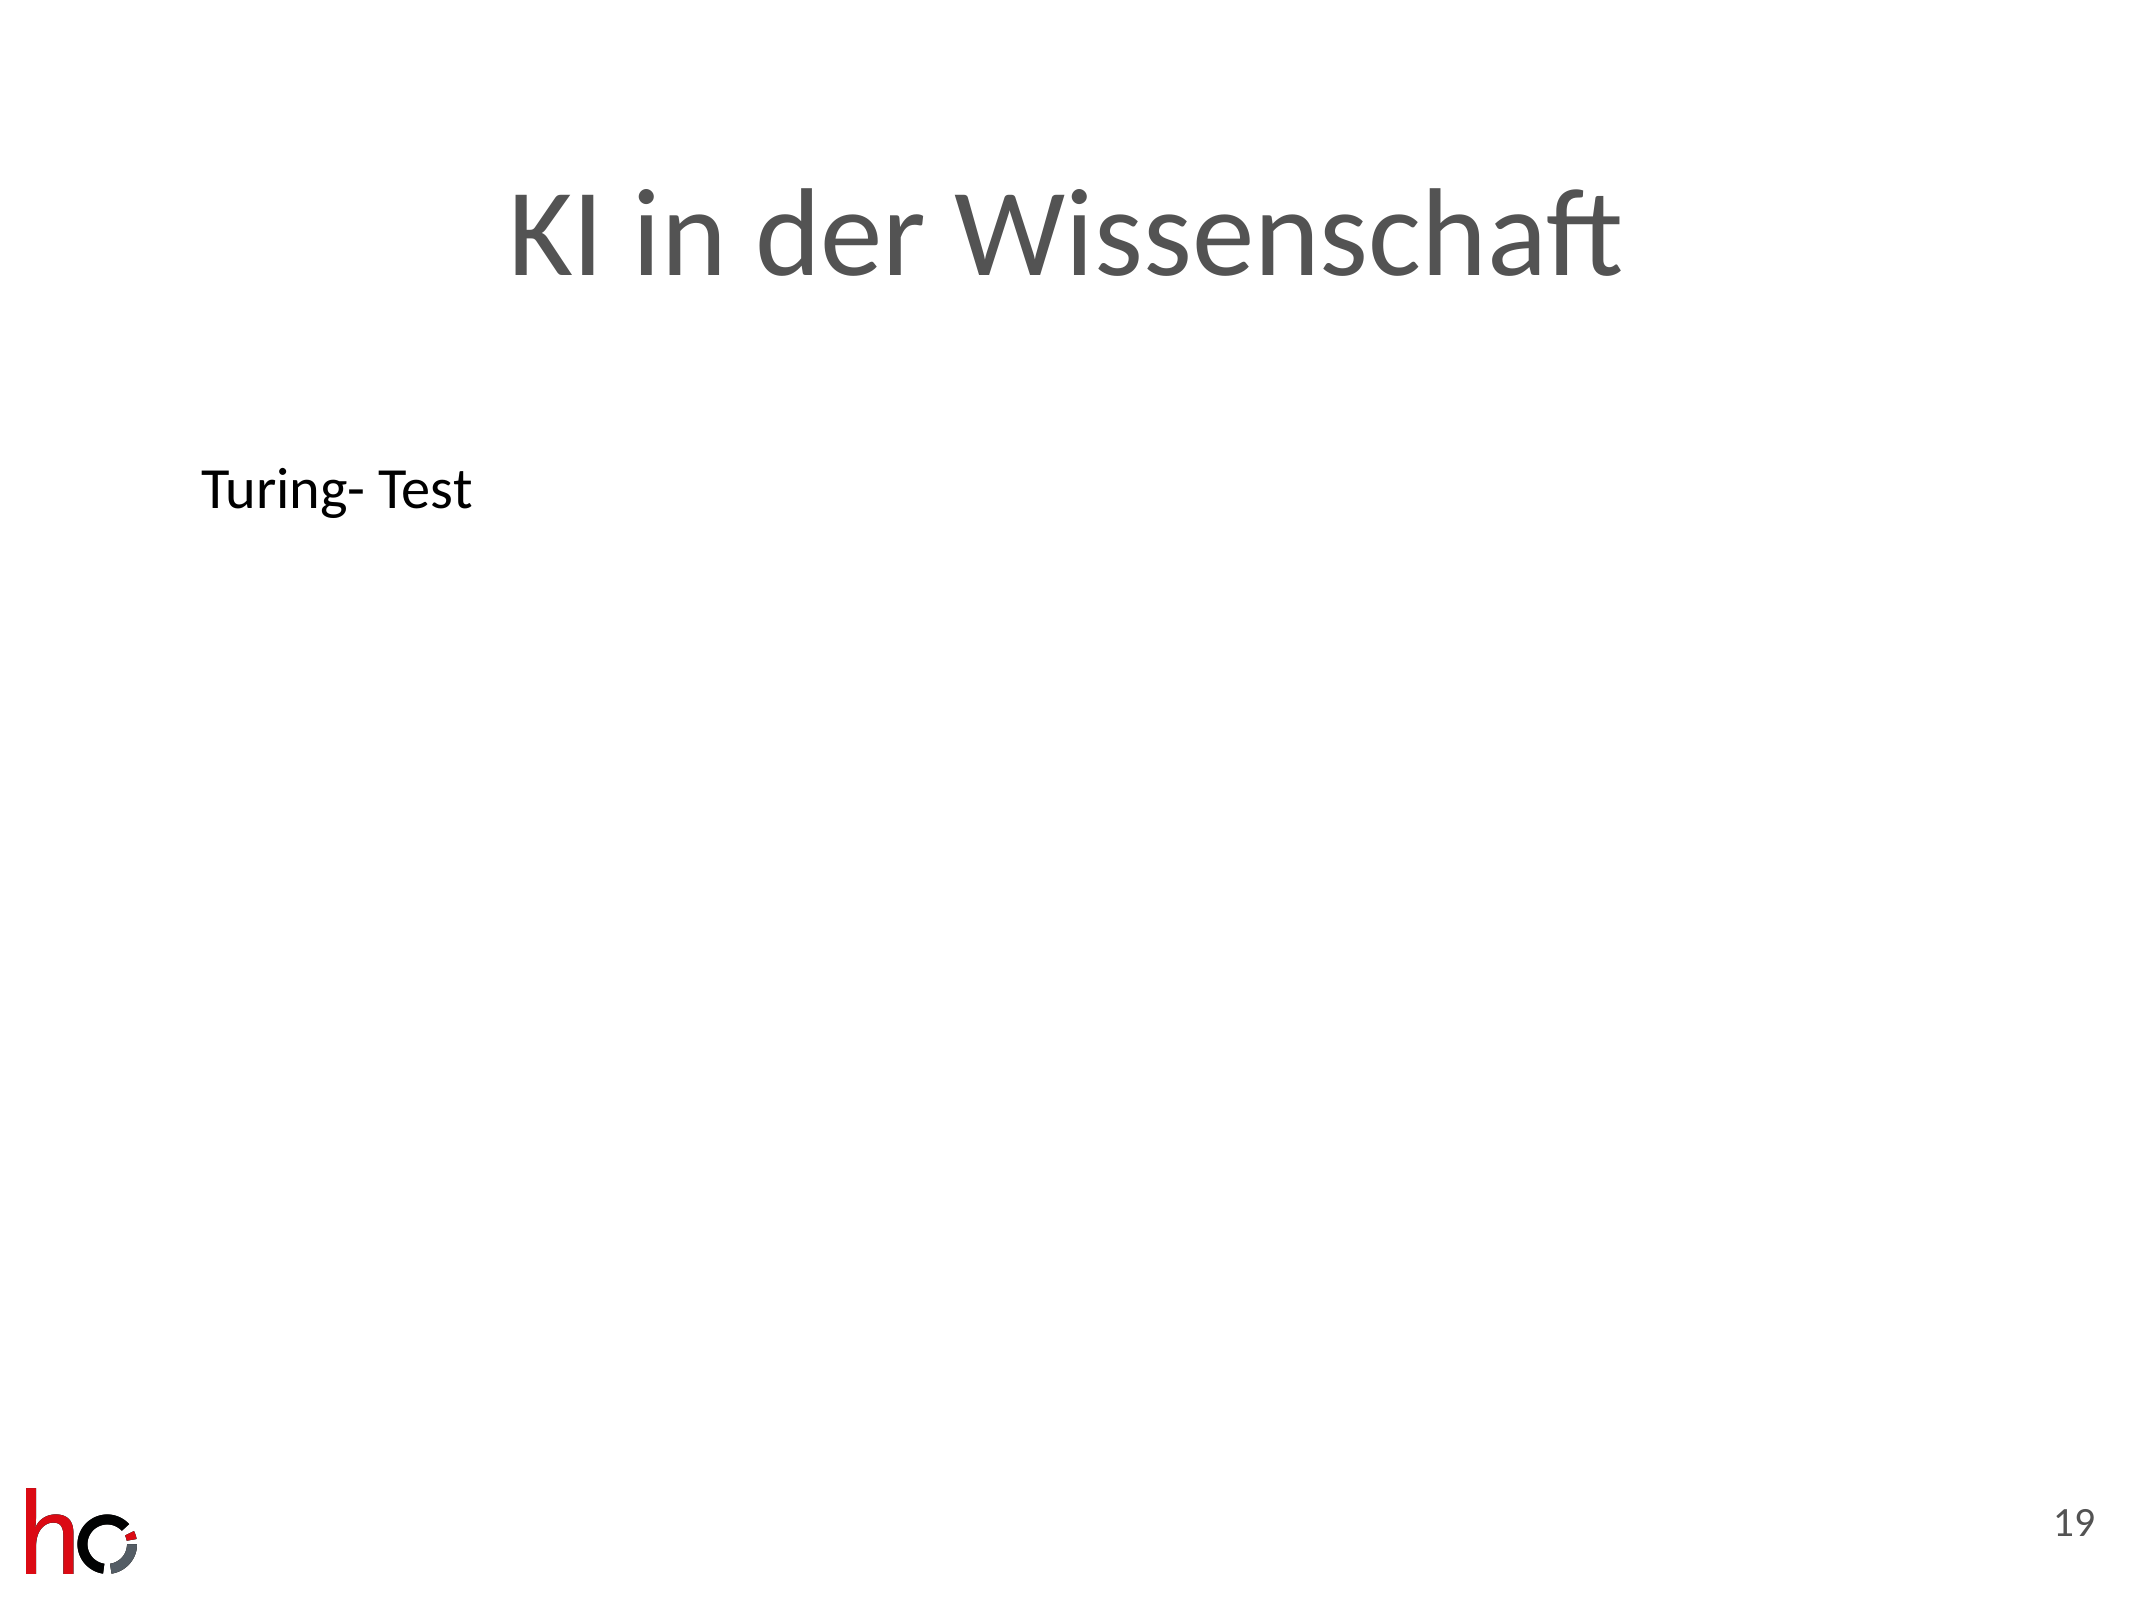

# KI in der Wissenschaft
Turing- Test